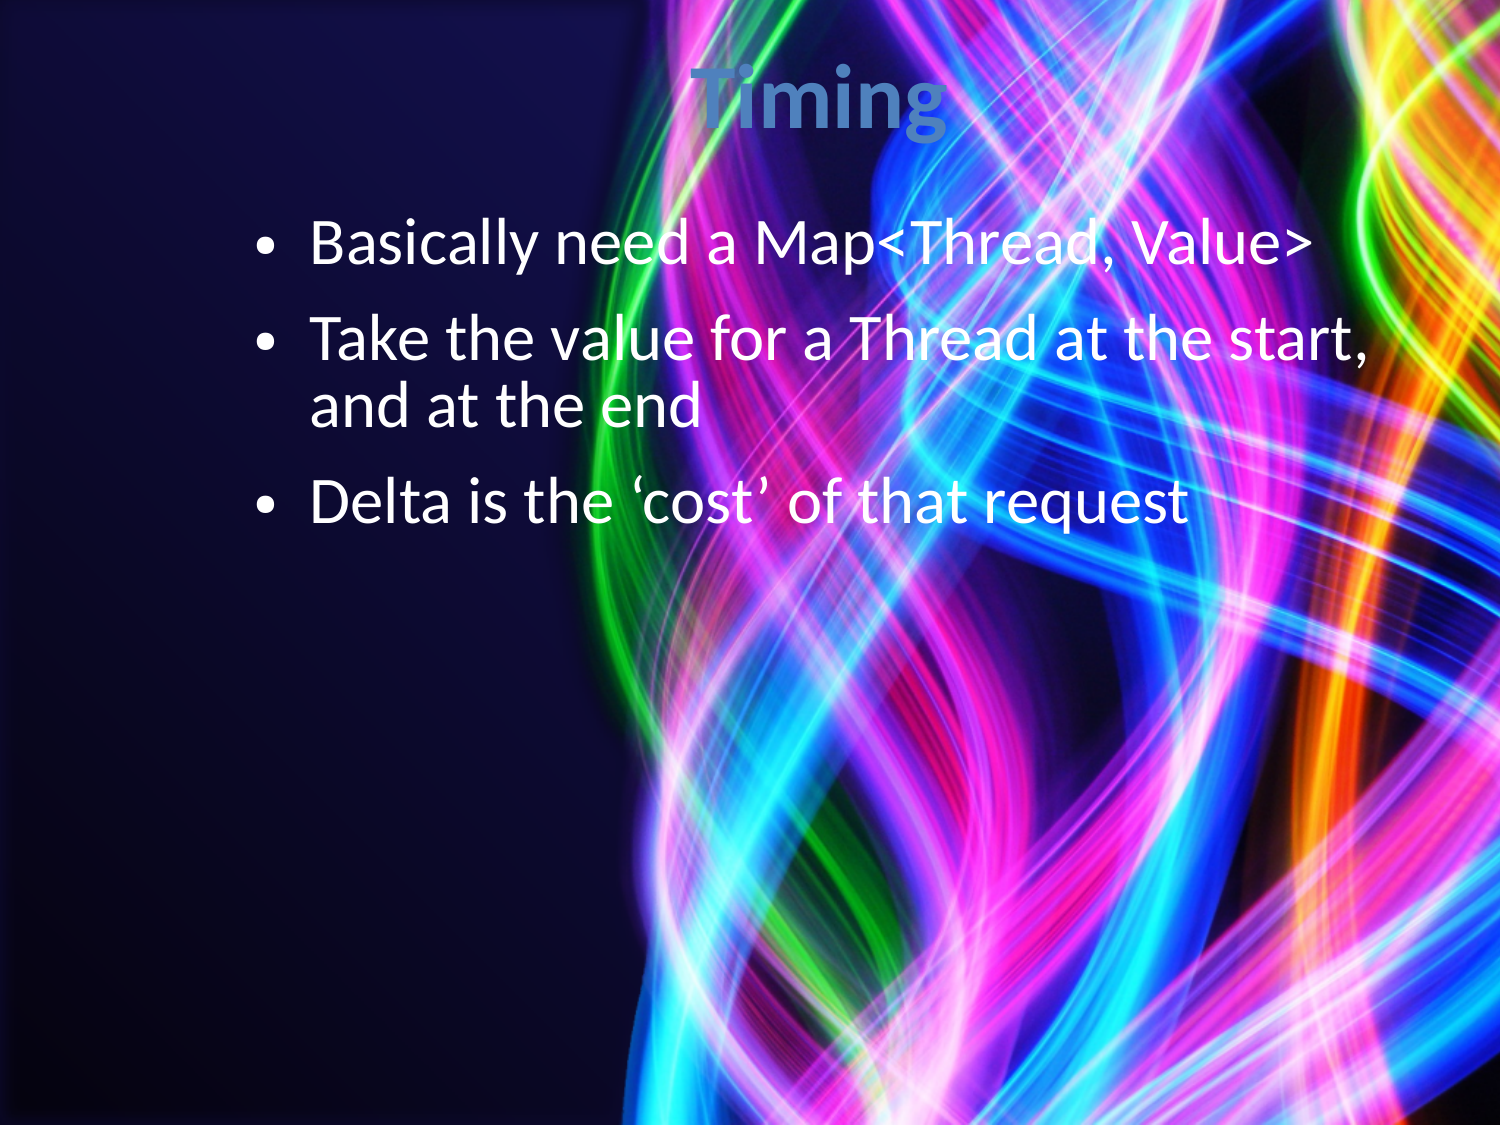

# Timing
Basically need a Map<Thread, Value>
Take the value for a Thread at the start, and at the end
Delta is the ‘cost’ of that request